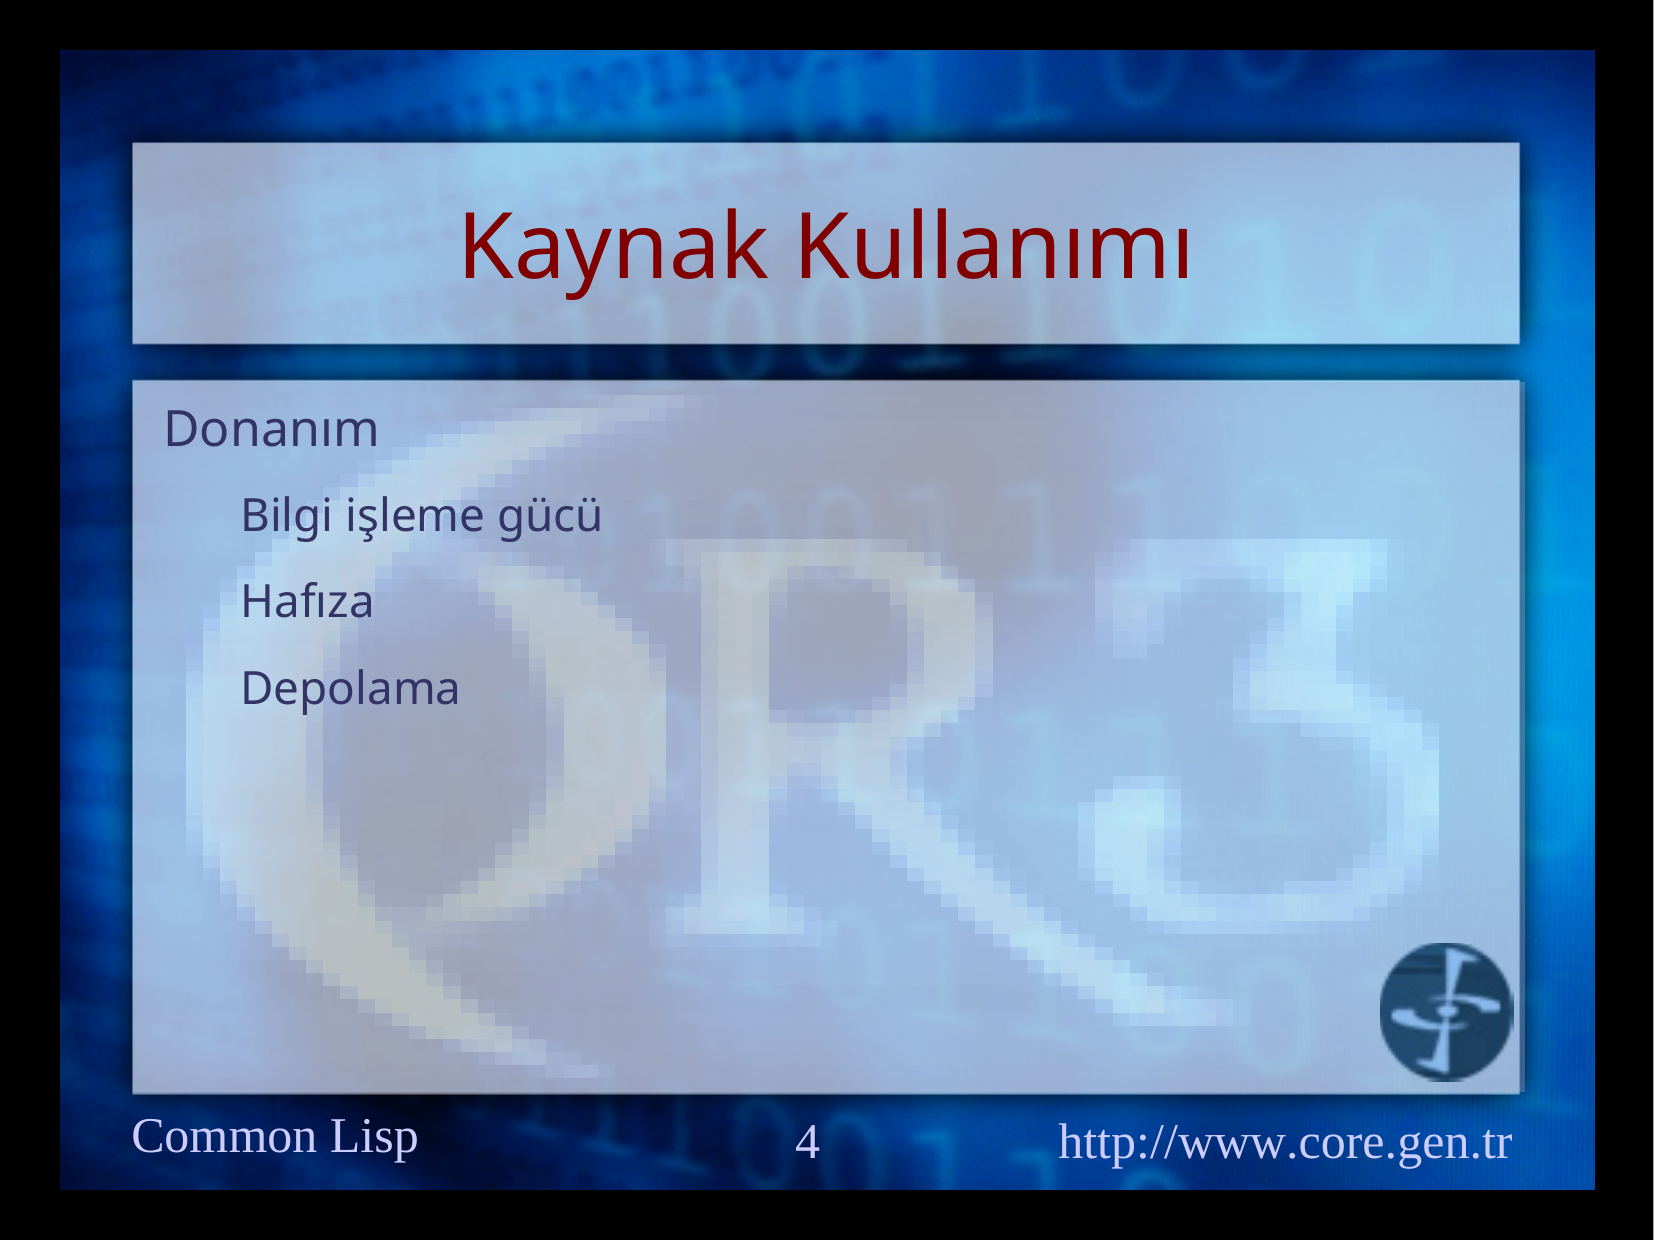

# Kaynak Kullanımı
Donanım
Bilgi işleme gücü
Hafıza
Depolama